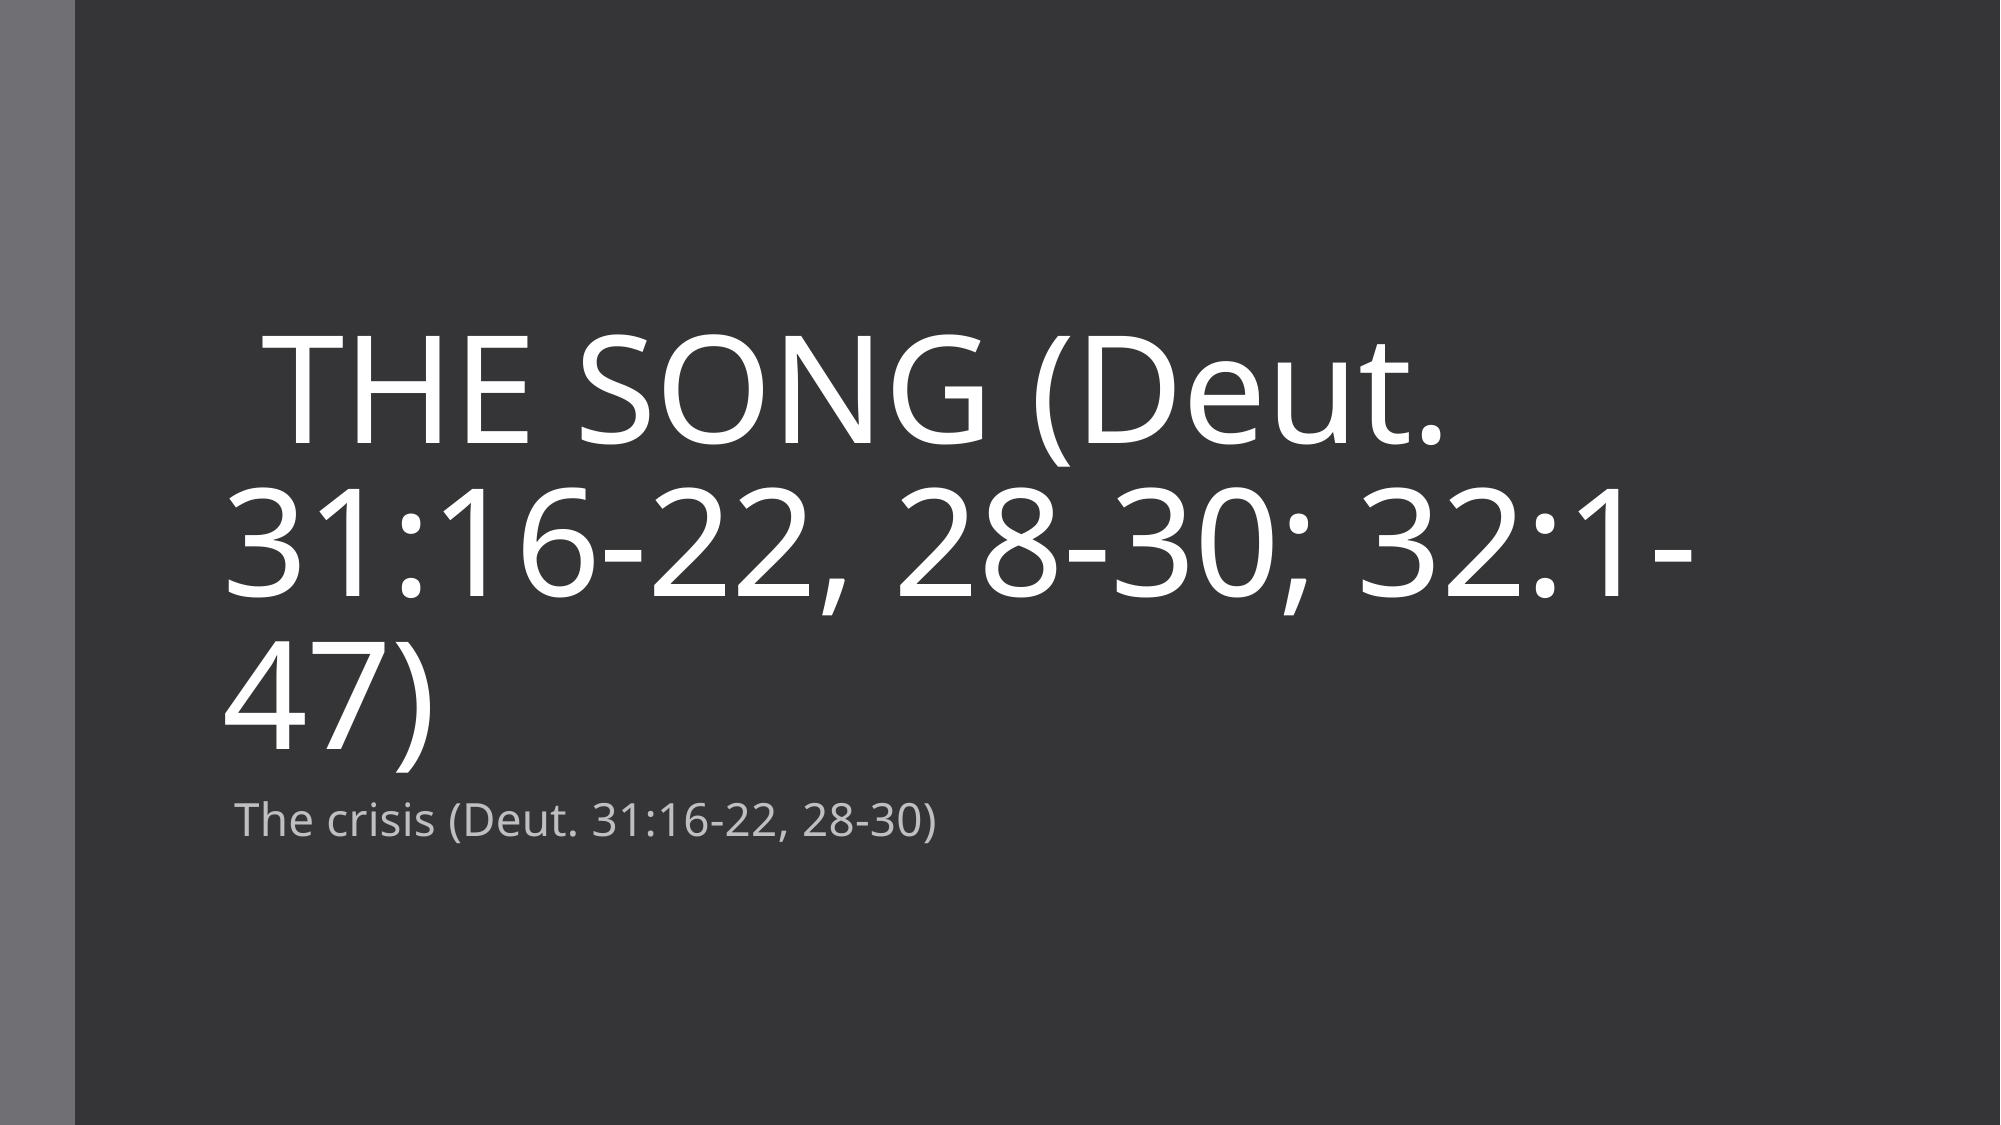

# THE SONG (Deut. 31:16-22, 28-30; 32:1-47)
 The crisis (Deut. 31:16-22, 28-30)